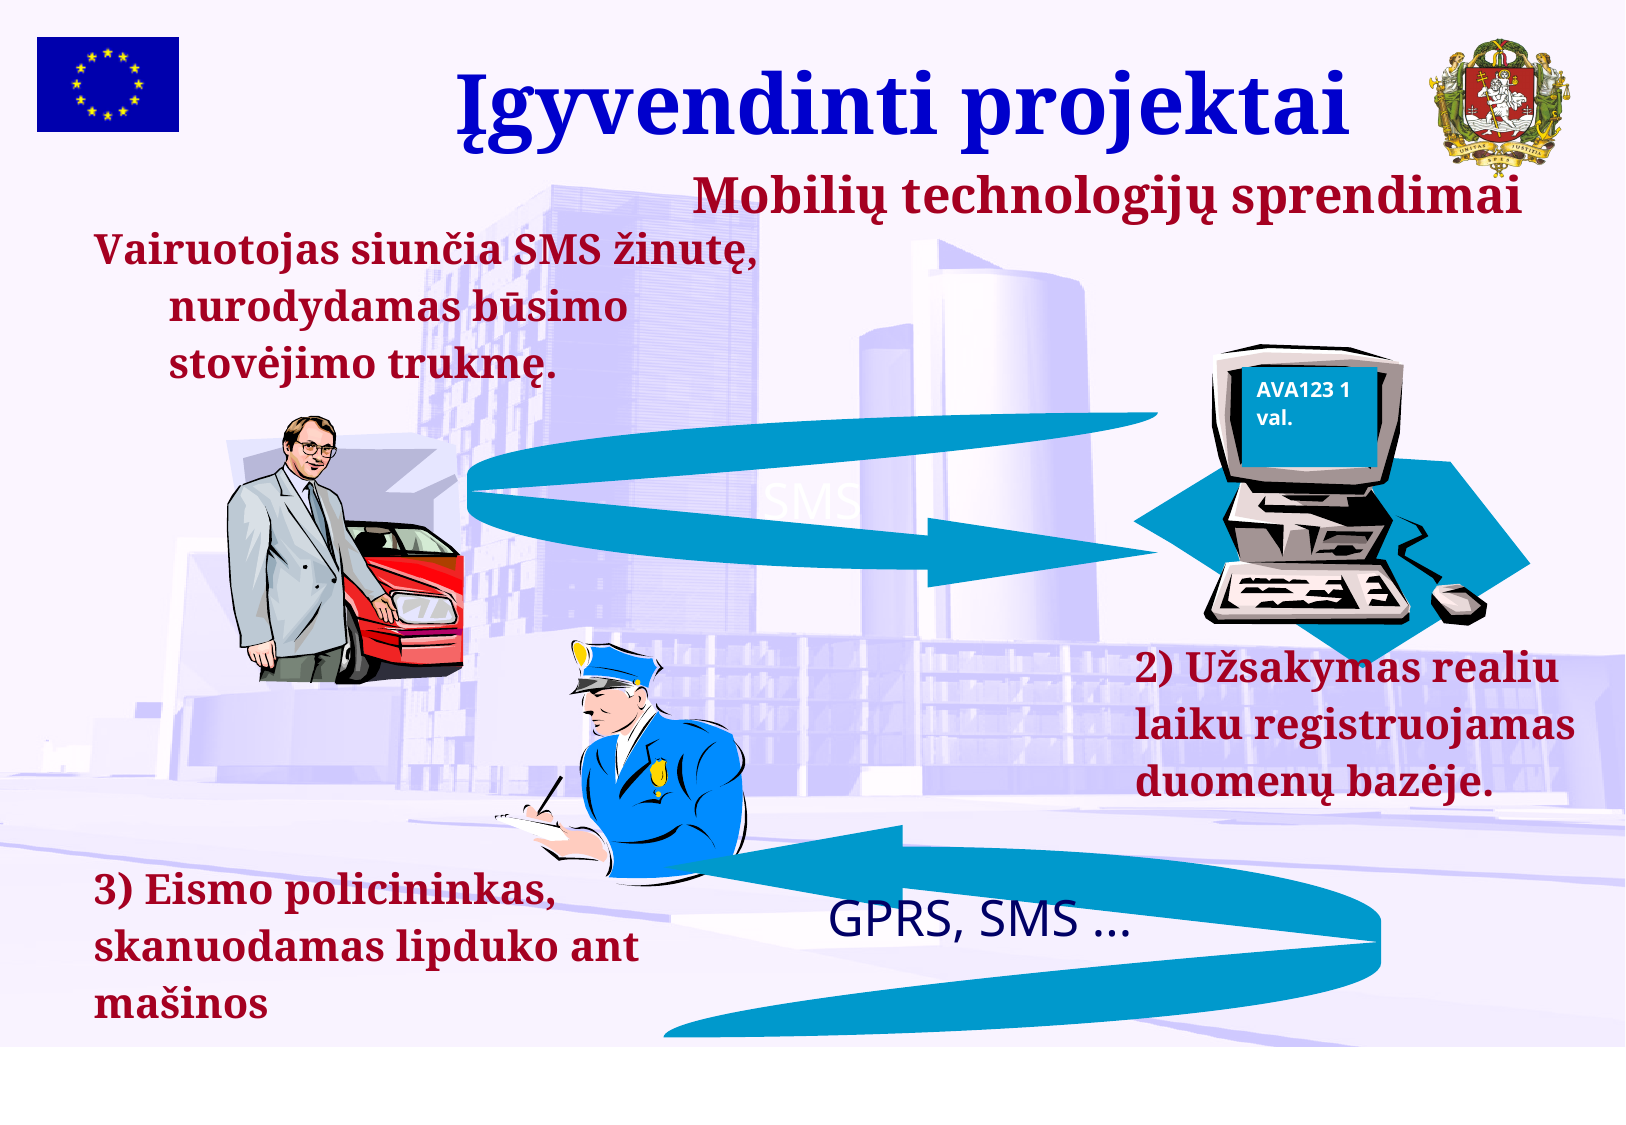

Įgyvendinti projektai
# Mobilių technologijų sprendimai
Vairuotojas siunčia SMS žinutę, nurodydamas būsimo stovėjimo trukmę.
AVA123 1 val.
2) Užsakymas realiu laiku registruojamas duomenų bazėje.
SMS
GPRS, SMS ...
3) Eismo policininkas, skanuodamas lipduko ant mašinos